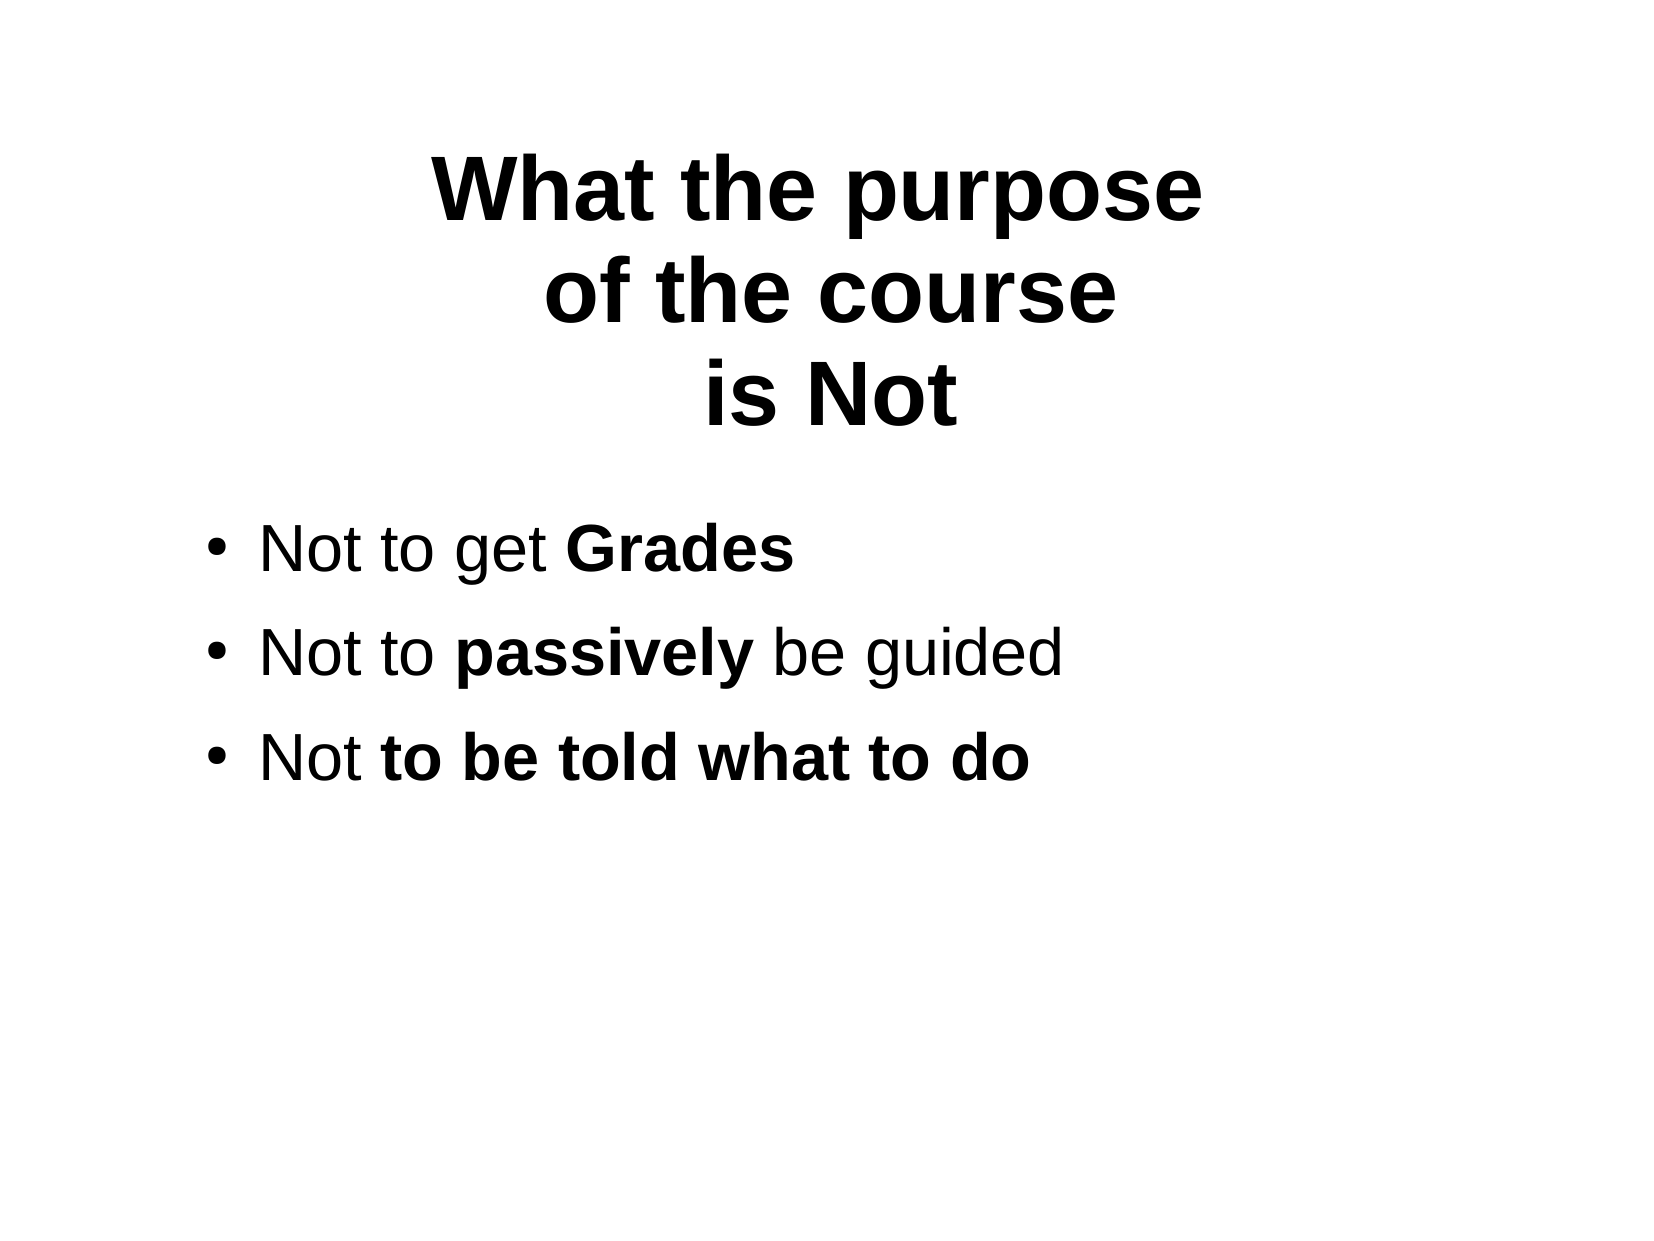

# What the purpose of the course is Not
Not to get Grades
Not to passively be guided
Not to be told what to do